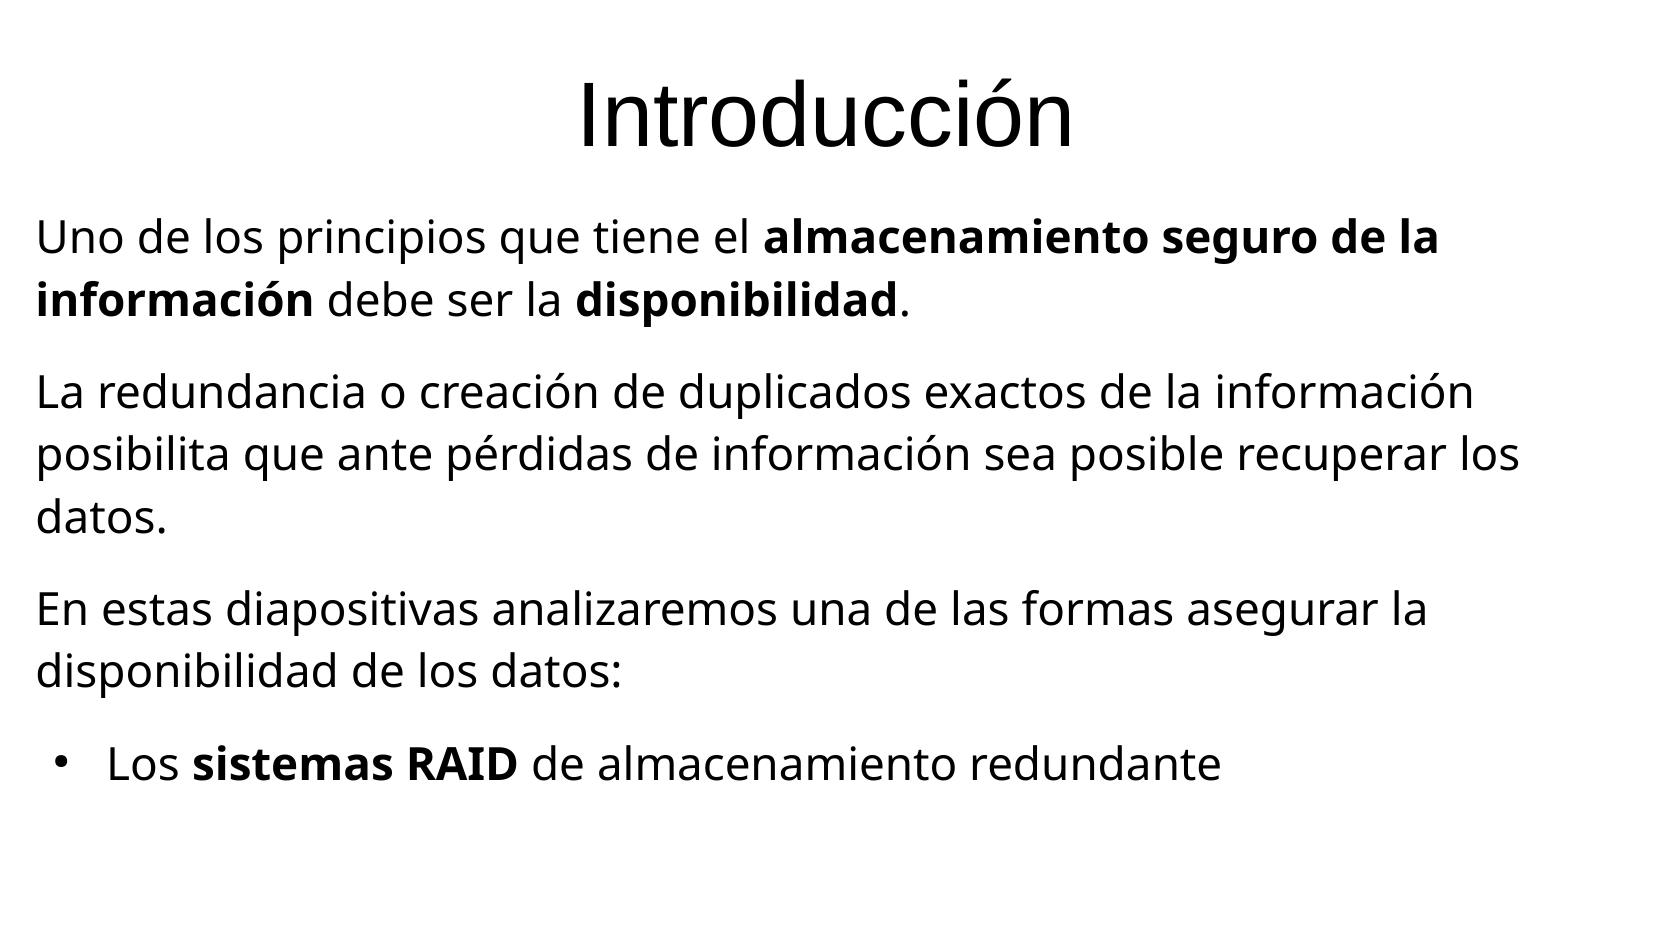

# Introducción
Uno de los principios que tiene el almacenamiento seguro de la información debe ser la disponibilidad.
La redundancia o creación de duplicados exactos de la información posibilita que ante pérdidas de información sea posible recuperar los datos.
En estas diapositivas analizaremos una de las formas asegurar la disponibilidad de los datos:
Los sistemas RAID de almacenamiento redundante